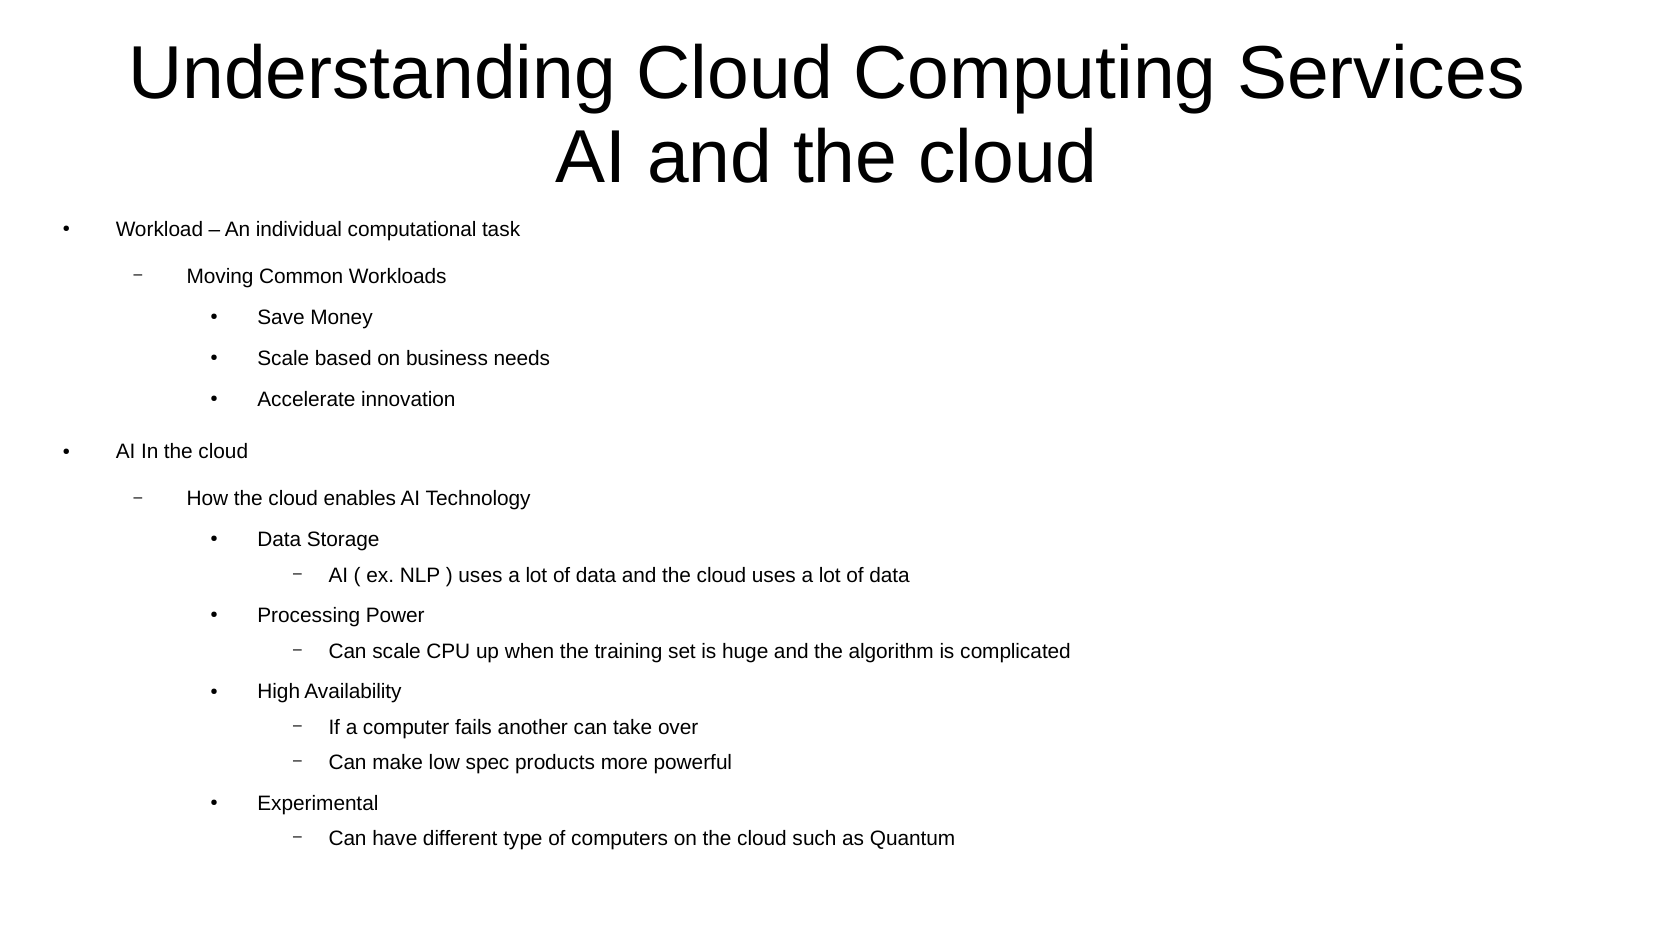

# Understanding Cloud Computing Services AI and the cloud
Workload – An individual computational task
Moving Common Workloads
Save Money
Scale based on business needs
Accelerate innovation
AI In the cloud
How the cloud enables AI Technology
Data Storage
AI ( ex. NLP ) uses a lot of data and the cloud uses a lot of data
Processing Power
Can scale CPU up when the training set is huge and the algorithm is complicated
High Availability
If a computer fails another can take over
Can make low spec products more powerful
Experimental
Can have different type of computers on the cloud such as Quantum